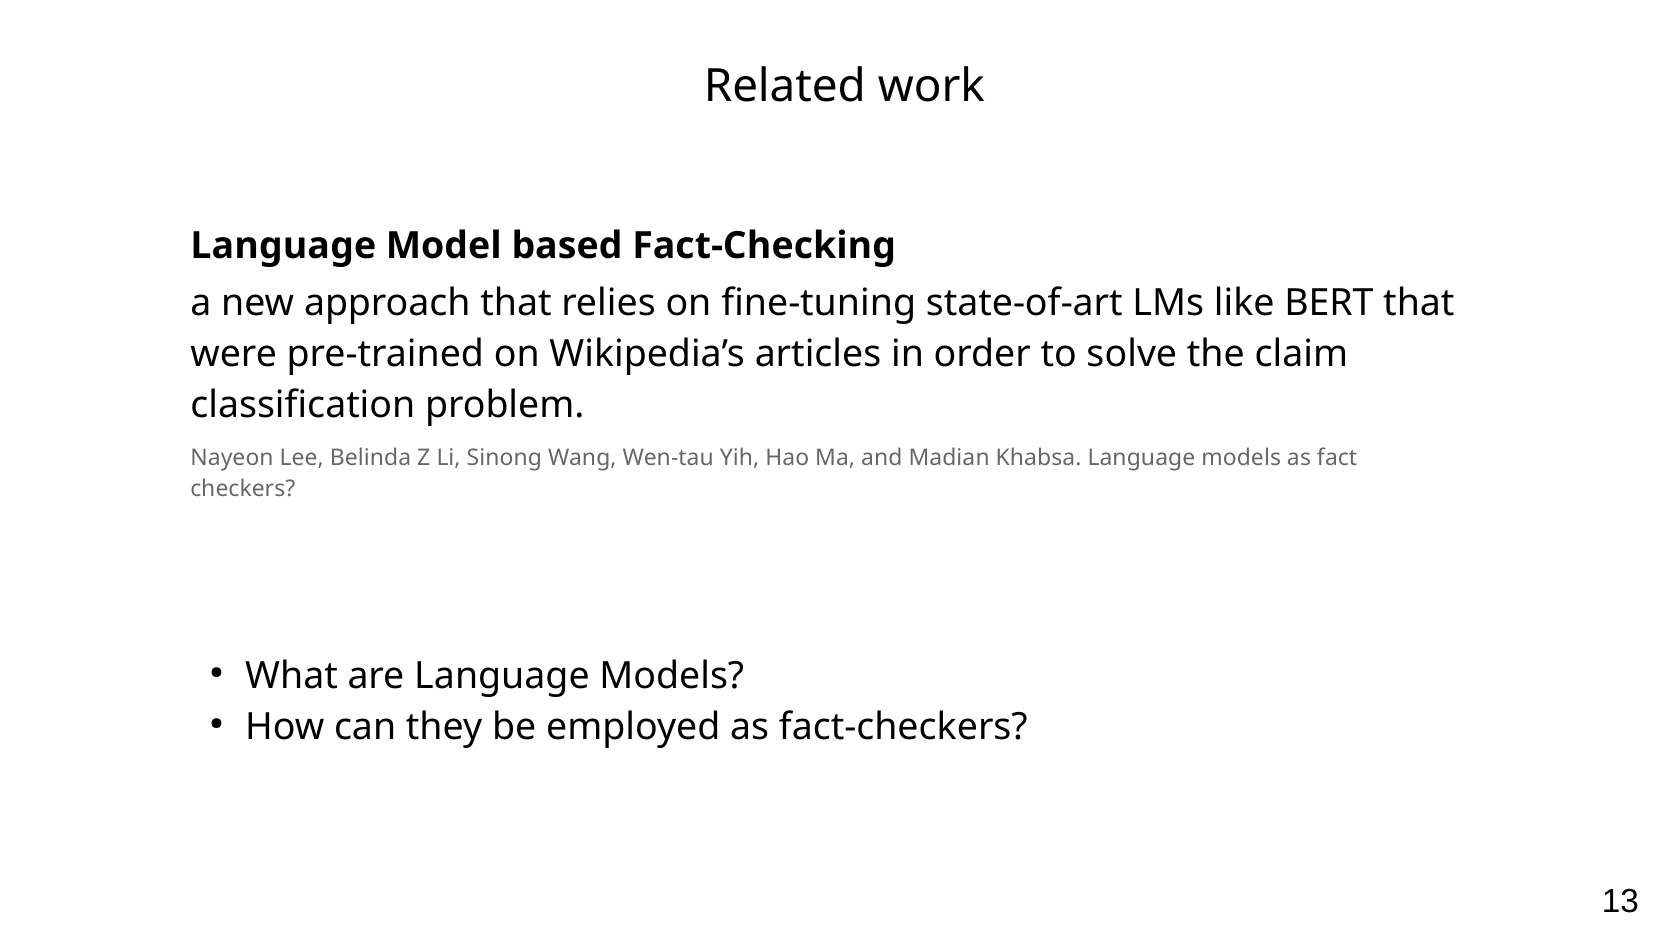

Related work
Language Model based Fact-Checking
a new approach that relies on fine-tuning state-of-art LMs like BERT that were pre-trained on Wikipedia’s articles in order to solve the claim classification problem.
Nayeon Lee, Belinda Z Li, Sinong Wang, Wen-tau Yih, Hao Ma, and Madian Khabsa. Language models as fact checkers?
What are Language Models?
How can they be employed as fact-checkers?